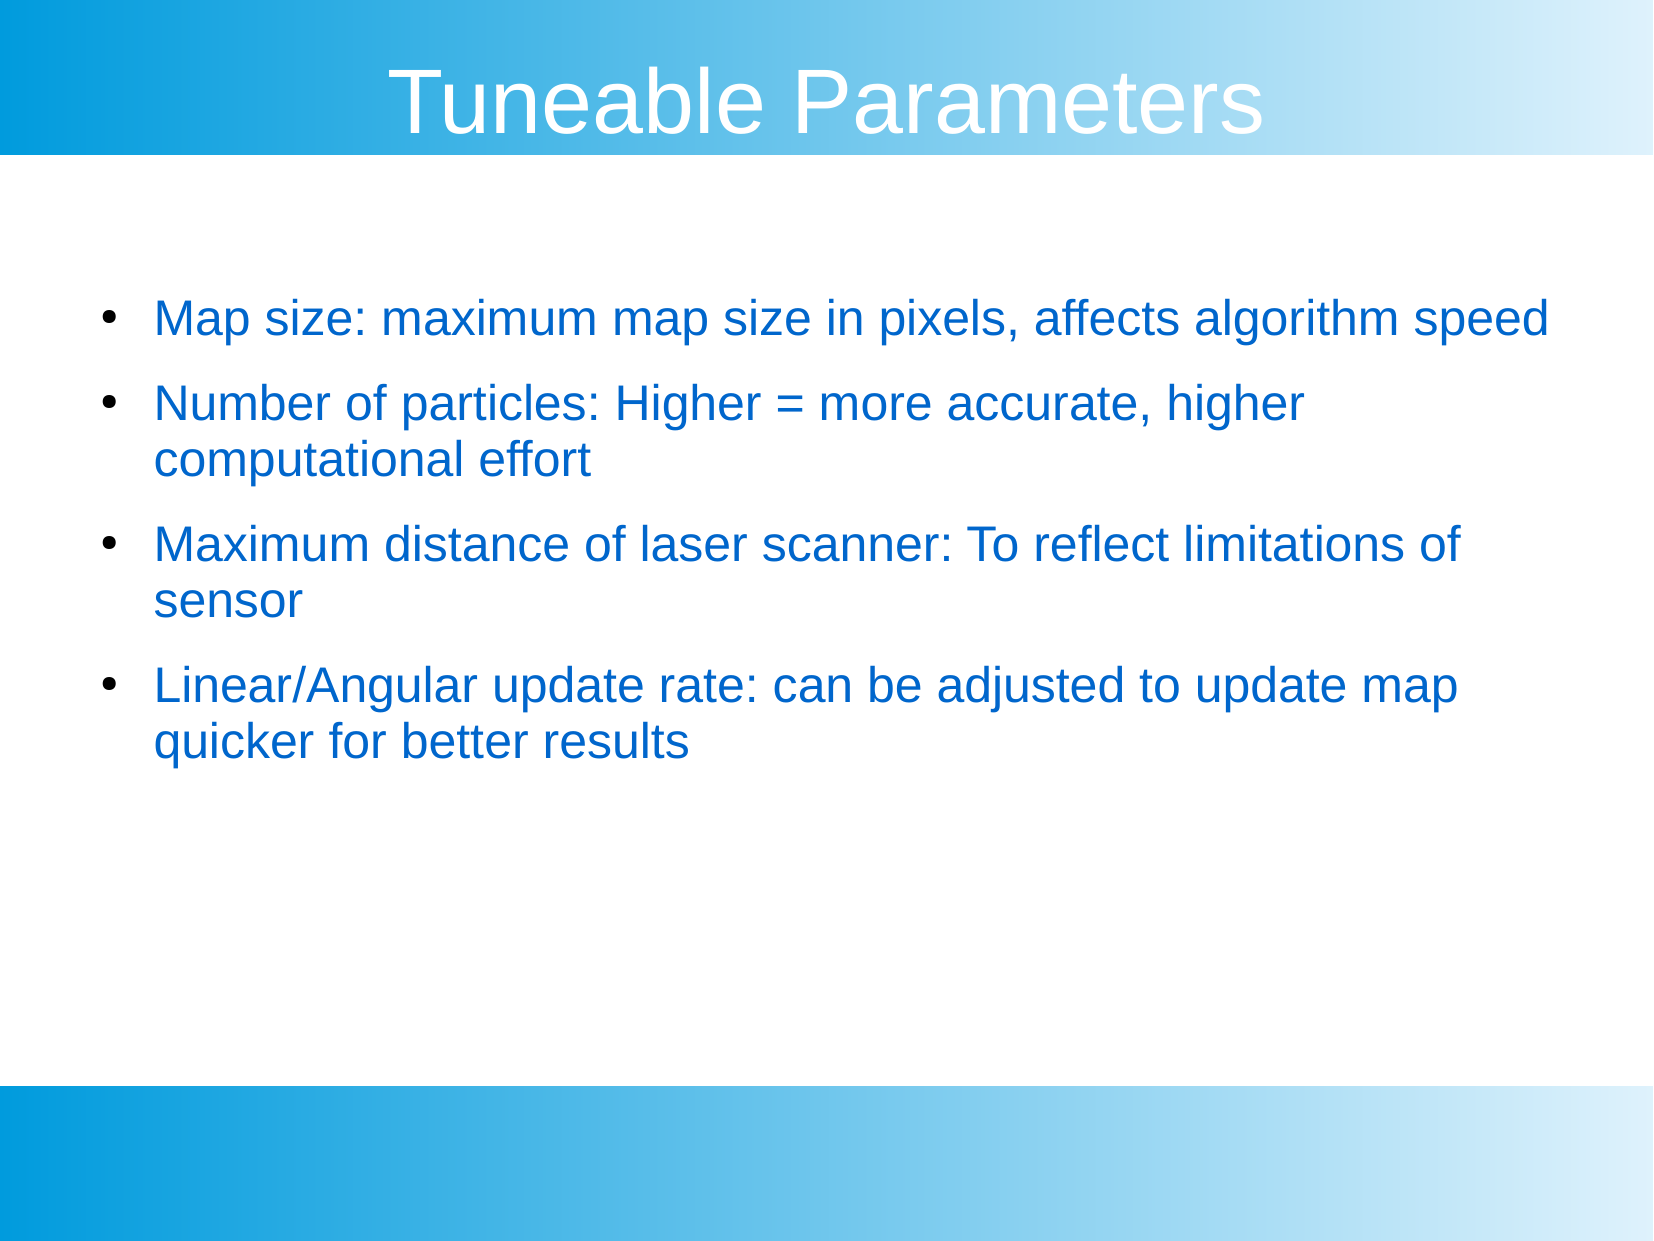

# Tuneable Parameters
Map size: maximum map size in pixels, affects algorithm speed
Number of particles: Higher = more accurate, higher computational effort
Maximum distance of laser scanner: To reflect limitations of sensor
Linear/Angular update rate: can be adjusted to update map quicker for better results